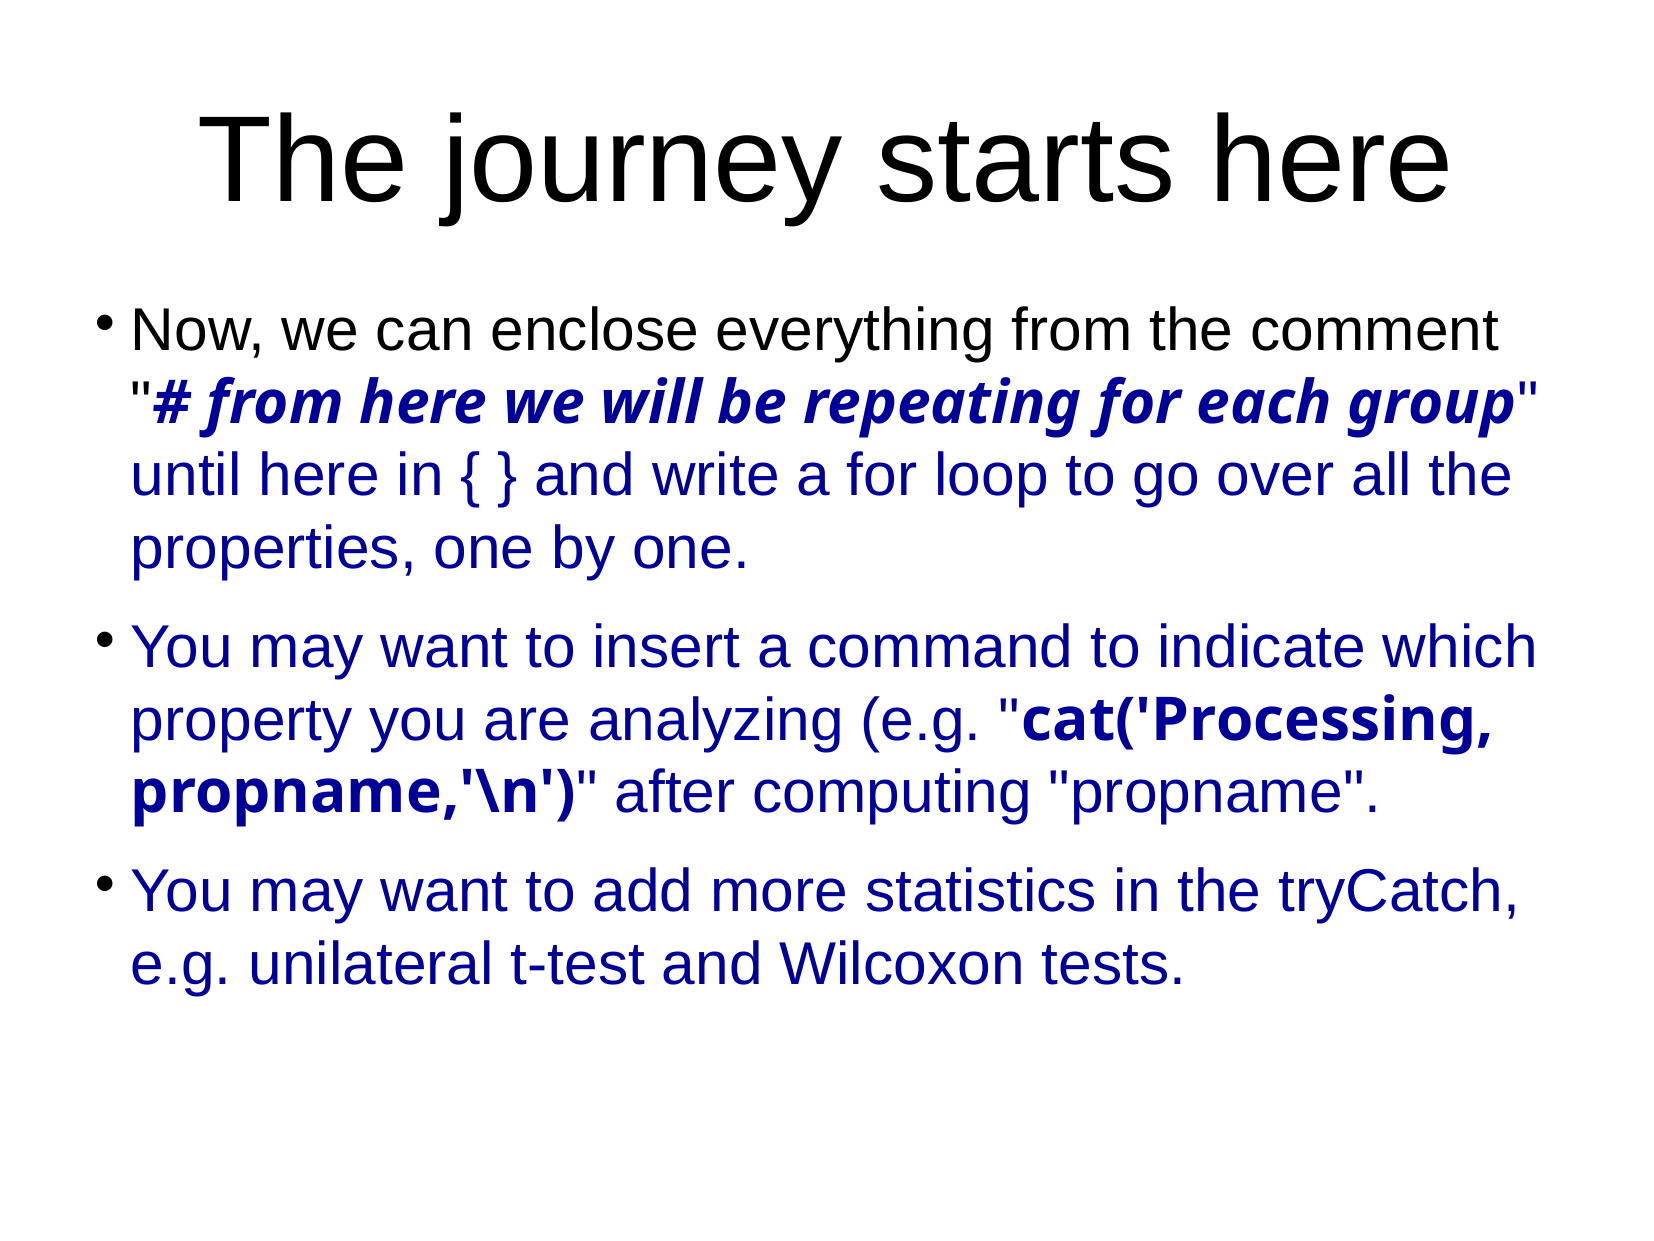

The journey starts here
Now, we can enclose everything from the comment "# from here we will be repeating for each group" until here in { } and write a for loop to go over all the properties, one by one.
You may want to insert a command to indicate which property you are analyzing (e.g. "cat('Processing, propname,'\n')" after computing "propname".
You may want to add more statistics in the tryCatch, e.g. unilateral t-test and Wilcoxon tests.